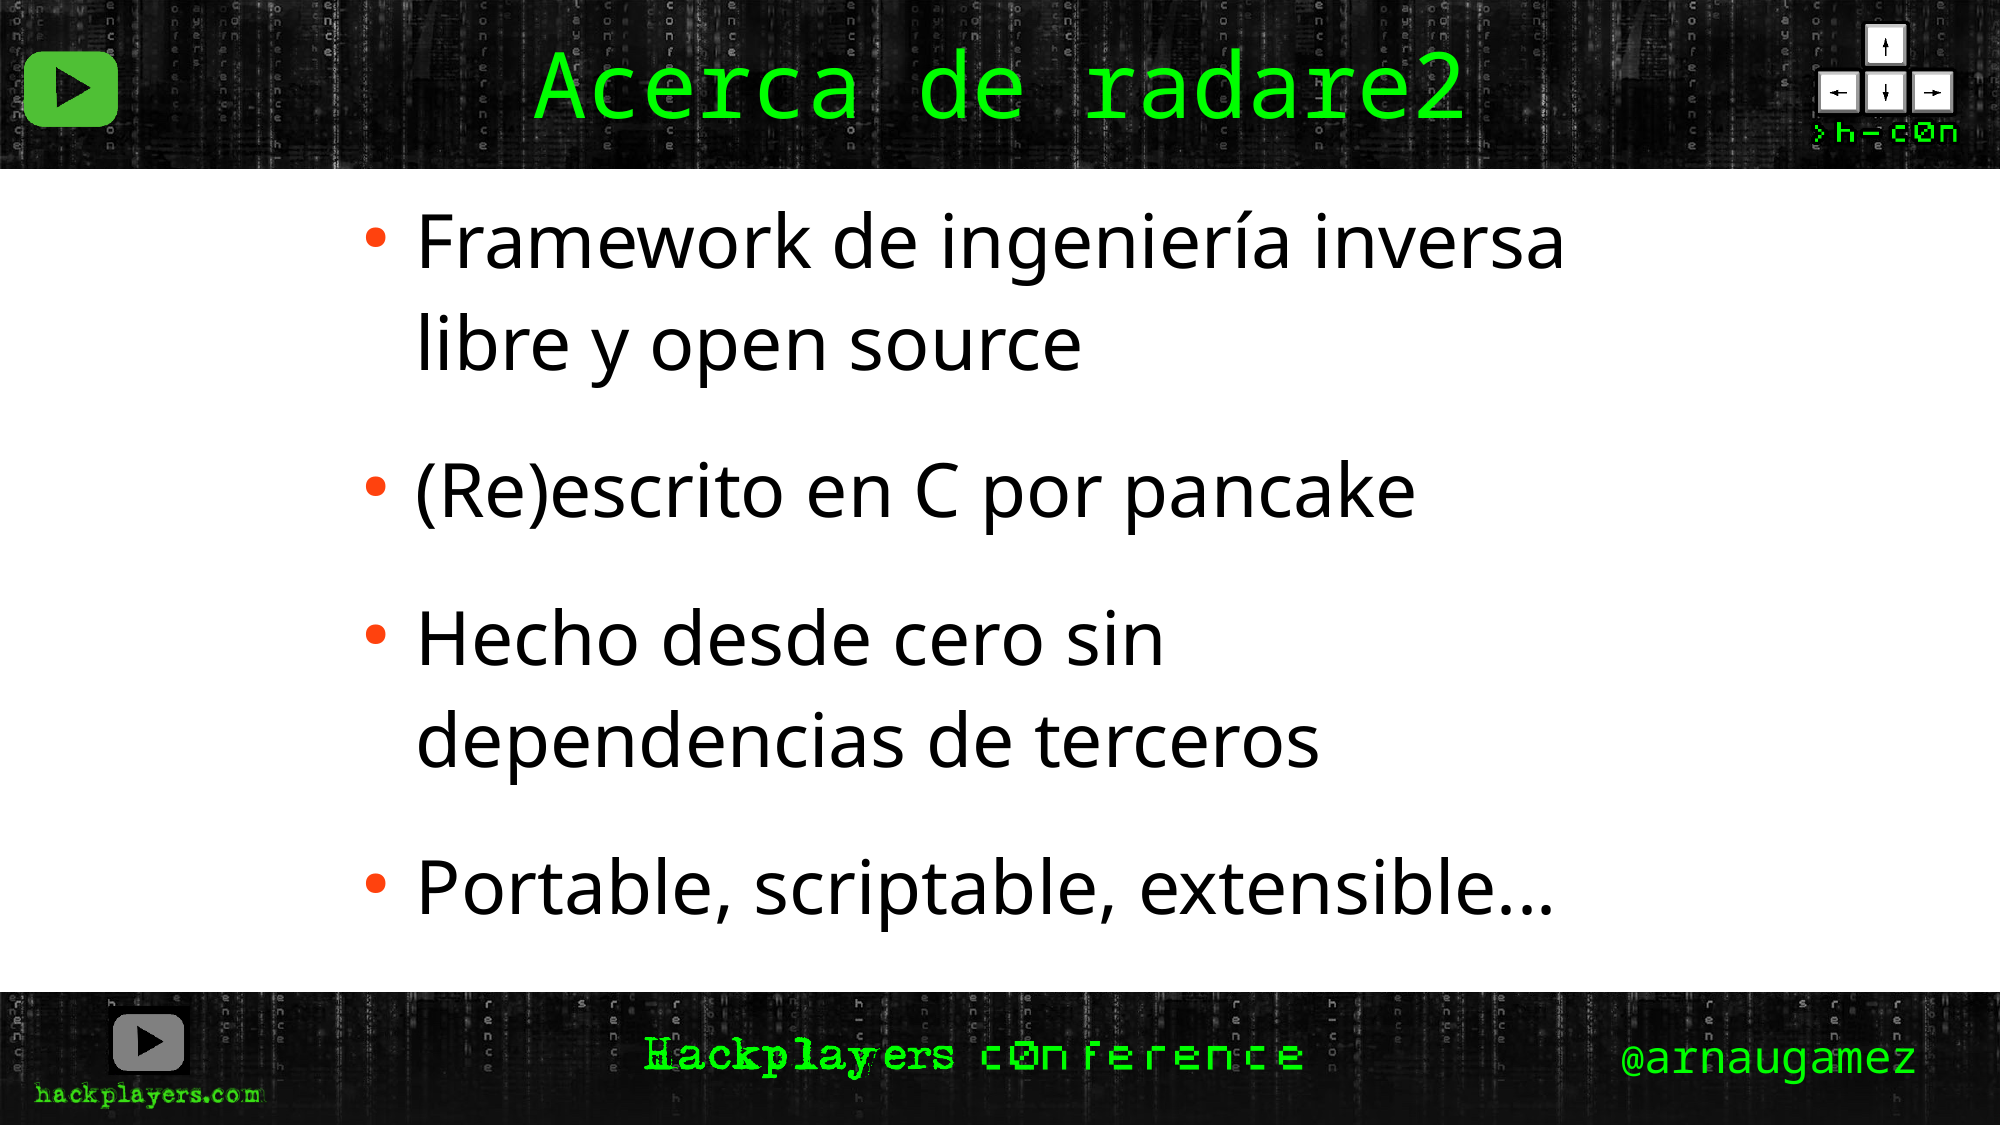

# Acerca de radare2
Framework de ingeniería inversa libre y open source
(Re)escrito en C por pancake
Hecho desde cero sin dependencias de terceros
Portable, scriptable, extensible...